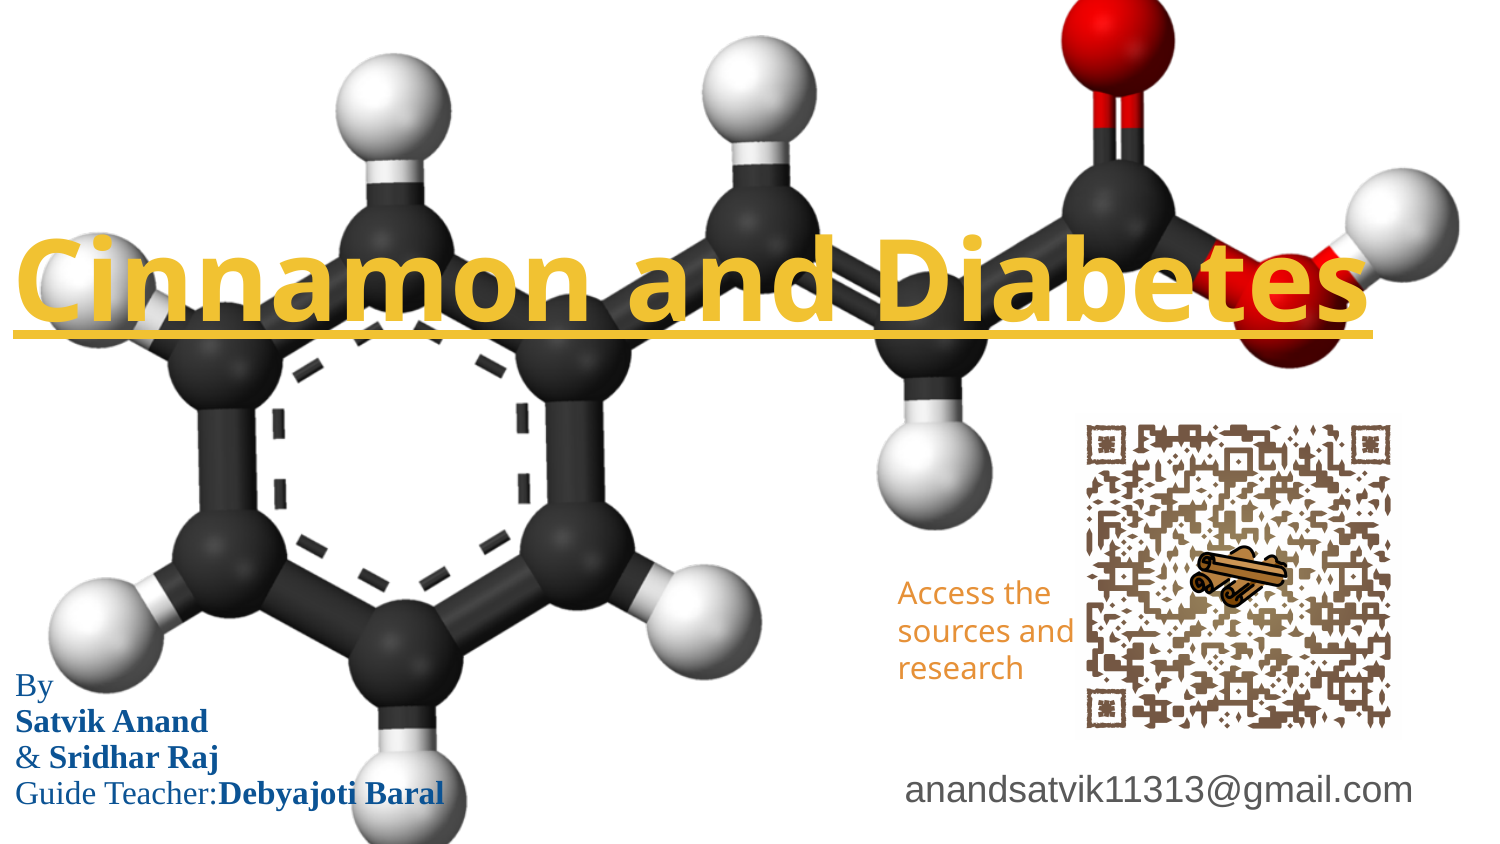

# Cinnamon and Diabetes
Access the sources and research
By
Satvik Anand
& Sridhar Raj
Guide Teacher:Debyajoti Baral
anandsatvik11313@gmail.com